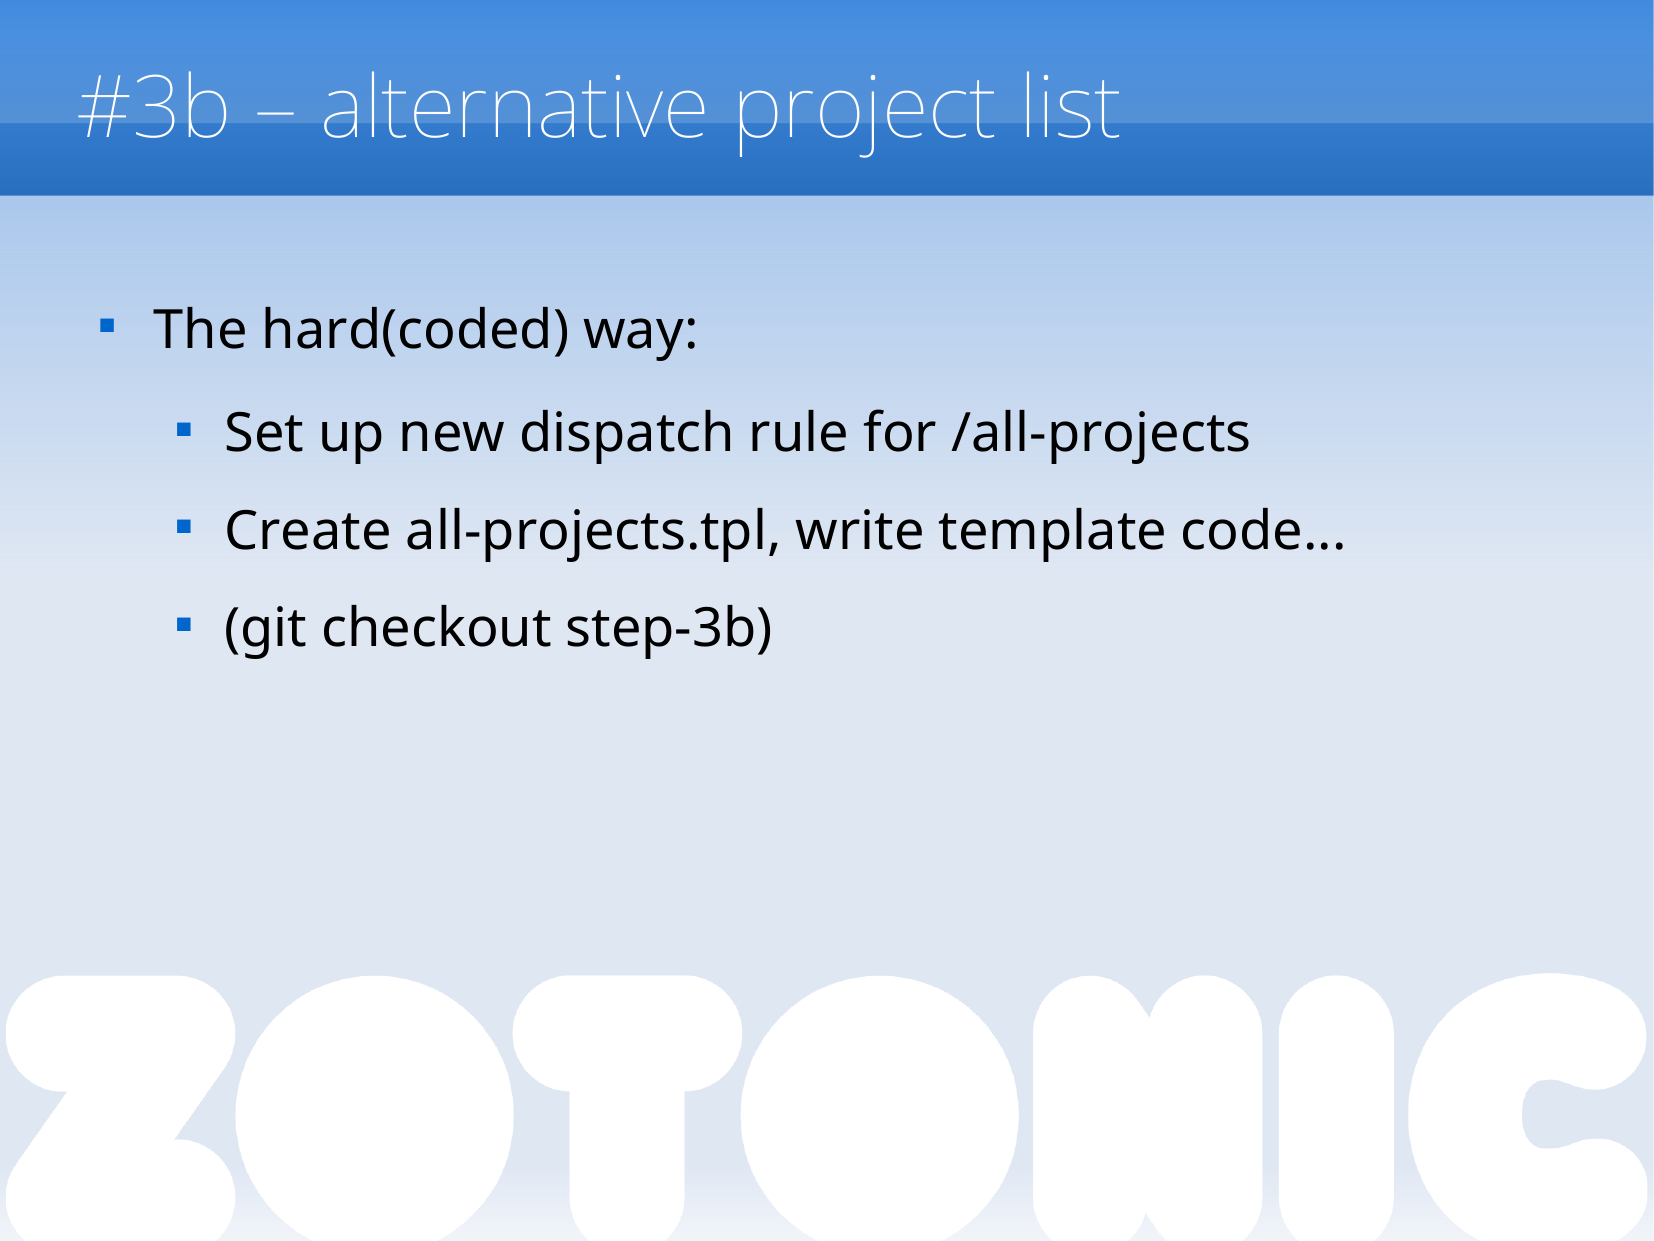

# #3b – alternative project list
The hard(coded) way:
Set up new dispatch rule for /all-projects
Create all-projects.tpl, write template code...
(git checkout step-3b)